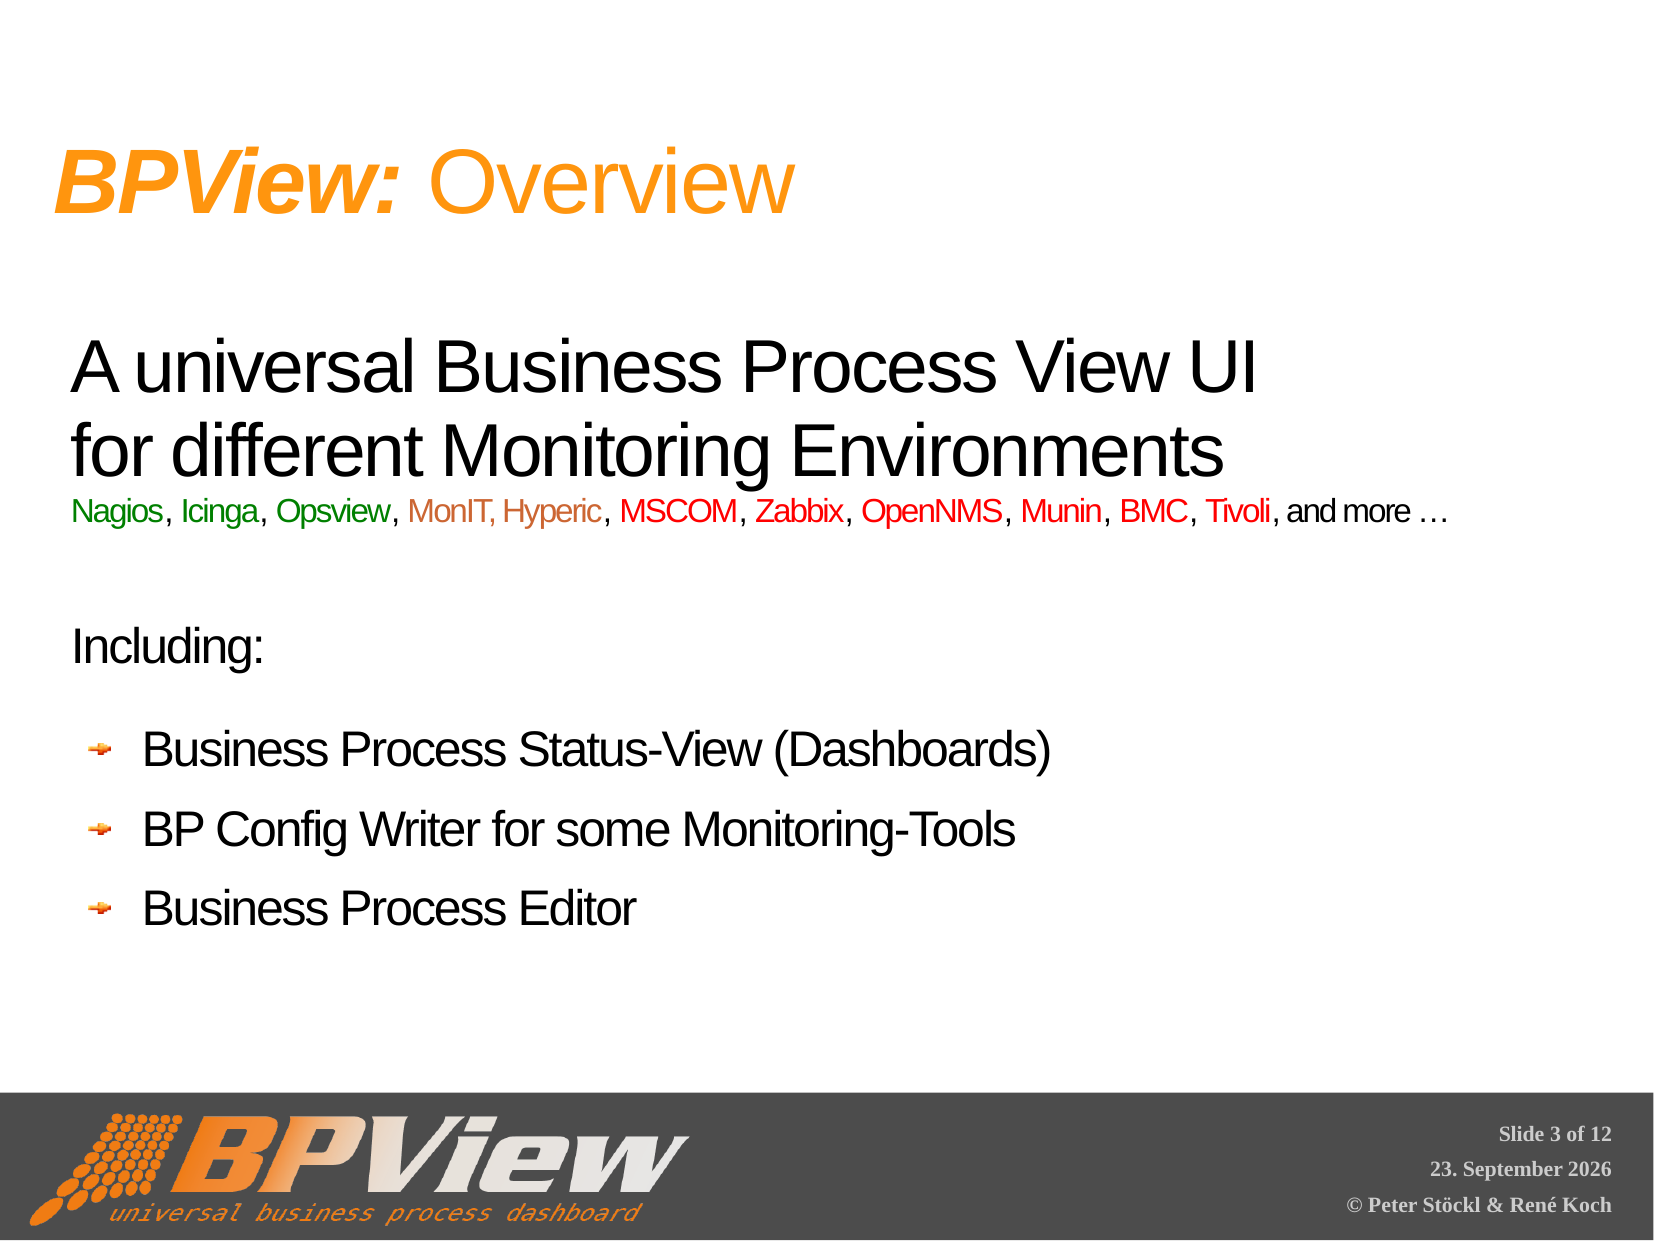

# BPView: Overview
A universal Business Process View UI
for different Monitoring Environments
Nagios, Icinga, Opsview, MonIT, Hyperic, MSCOM, Zabbix, OpenNMS, Munin, BMC, Tivoli, and more …
Including:
Business Process Status-View (Dashboards)
BP Config Writer for some Monitoring-Tools
Business Process Editor
3
© Peter Stöckl & René Koch